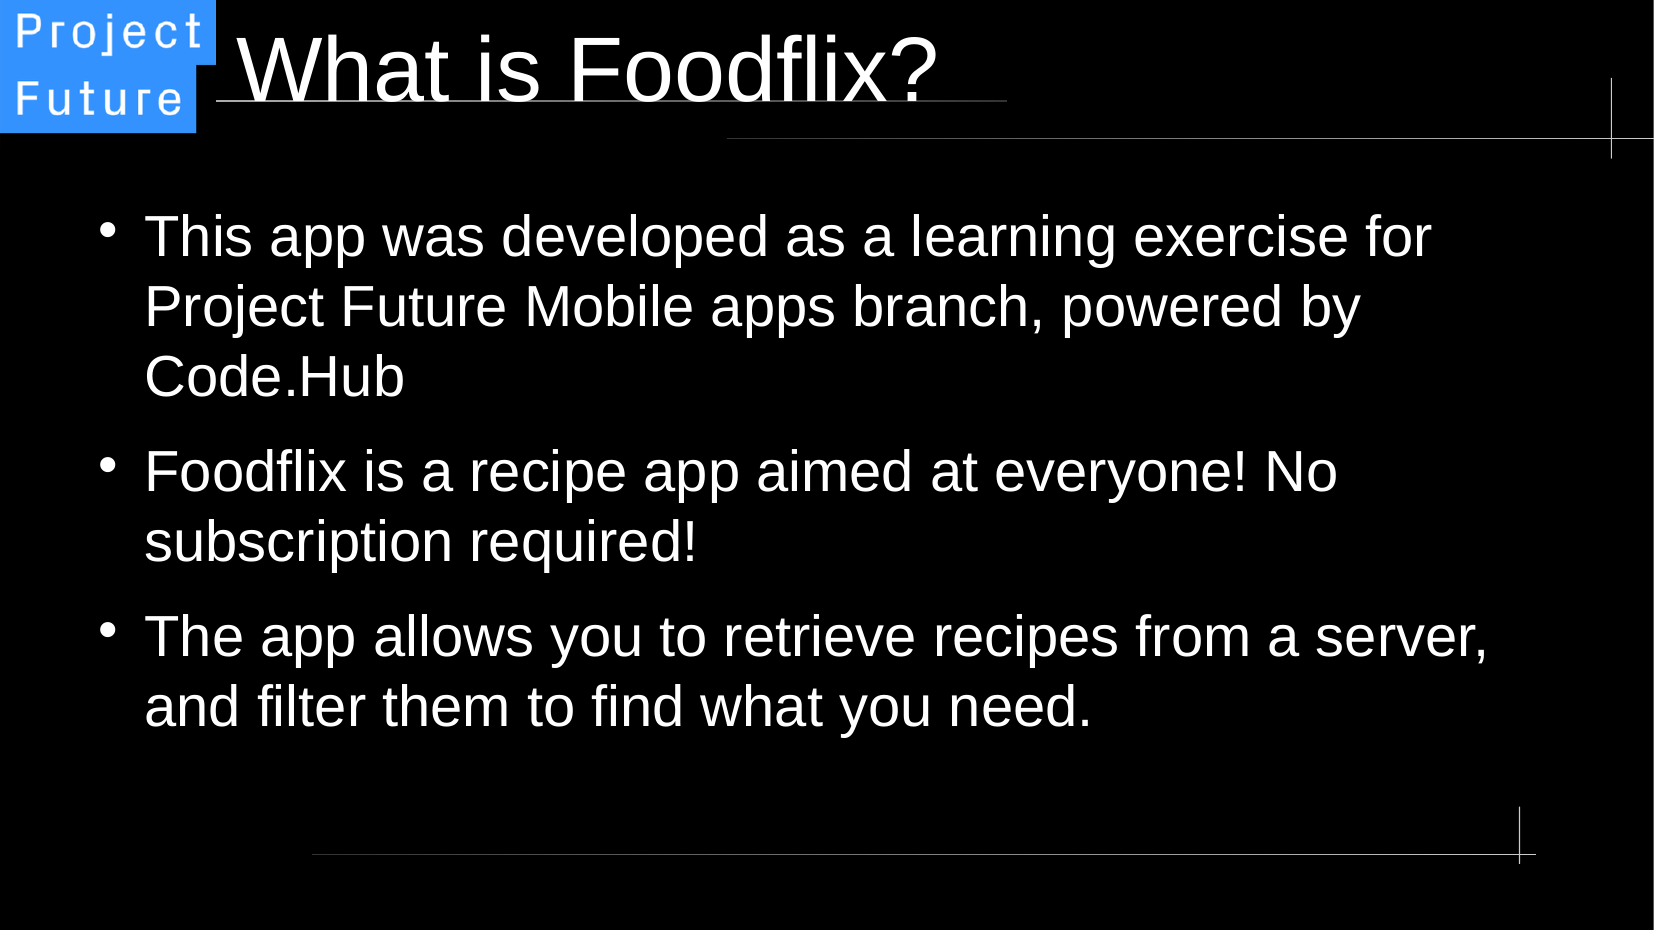

# What is Foodflix?
This app was developed as a learning exercise for Project Future Mobile apps branch, powered by Code.Hub
Foodflix is a recipe app aimed at everyone! No subscription required!
The app allows you to retrieve recipes from a server, and filter them to find what you need.